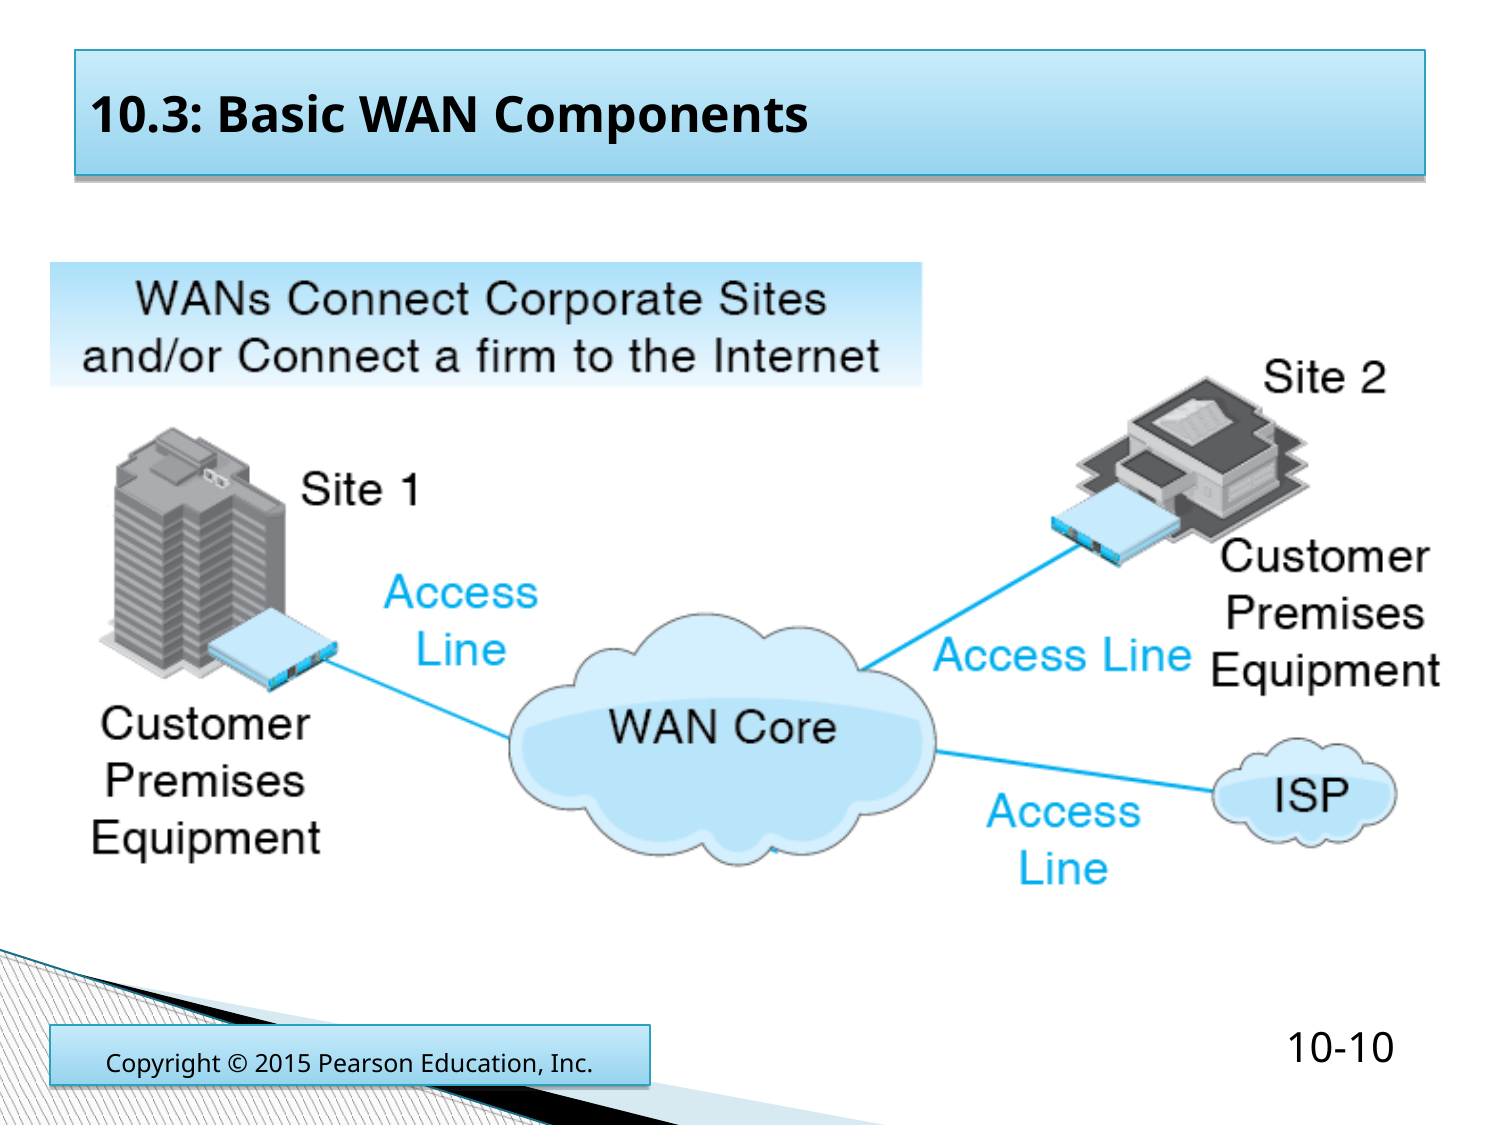

# 10.3: Basic WAN Components
Copyright © 2015 Pearson Education, Inc.